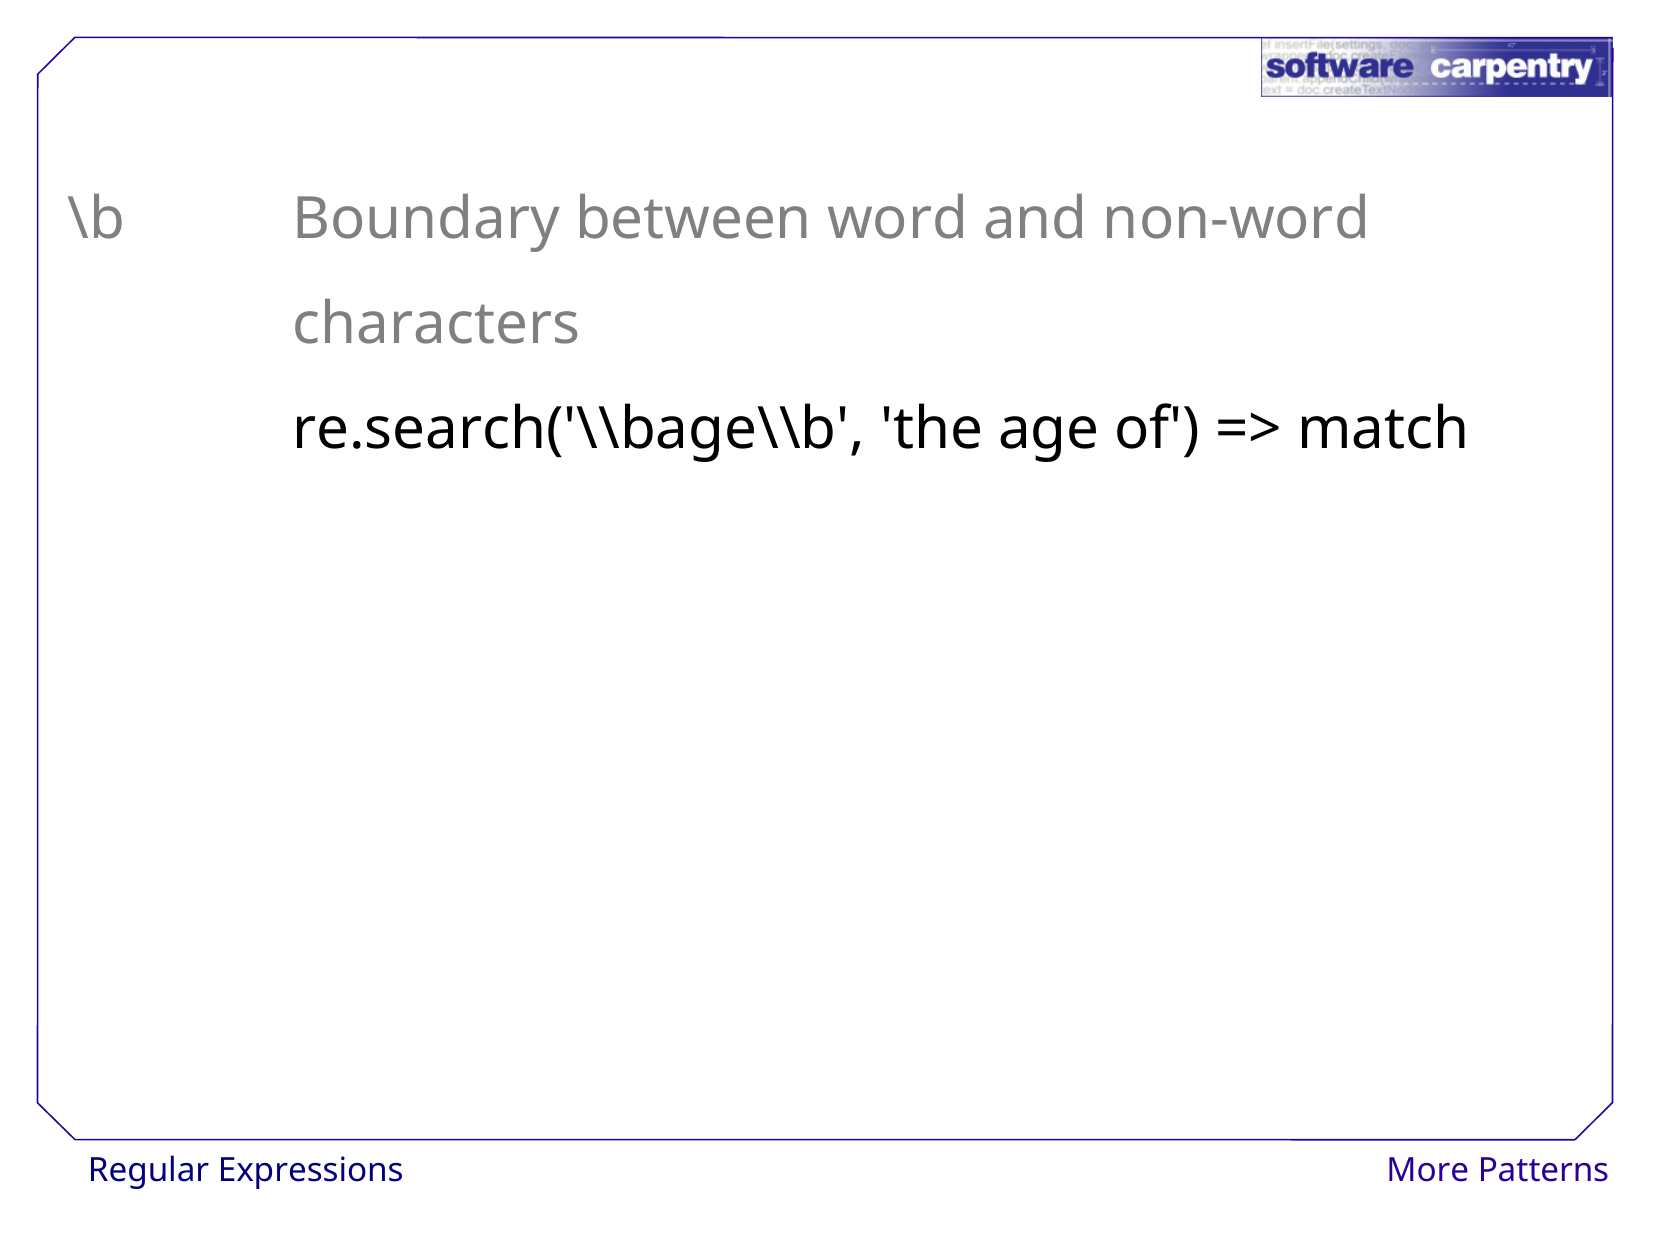

\b			Boundary between word and non-word
			characters
			re.search('\\bage\\b', 'the age of') => match